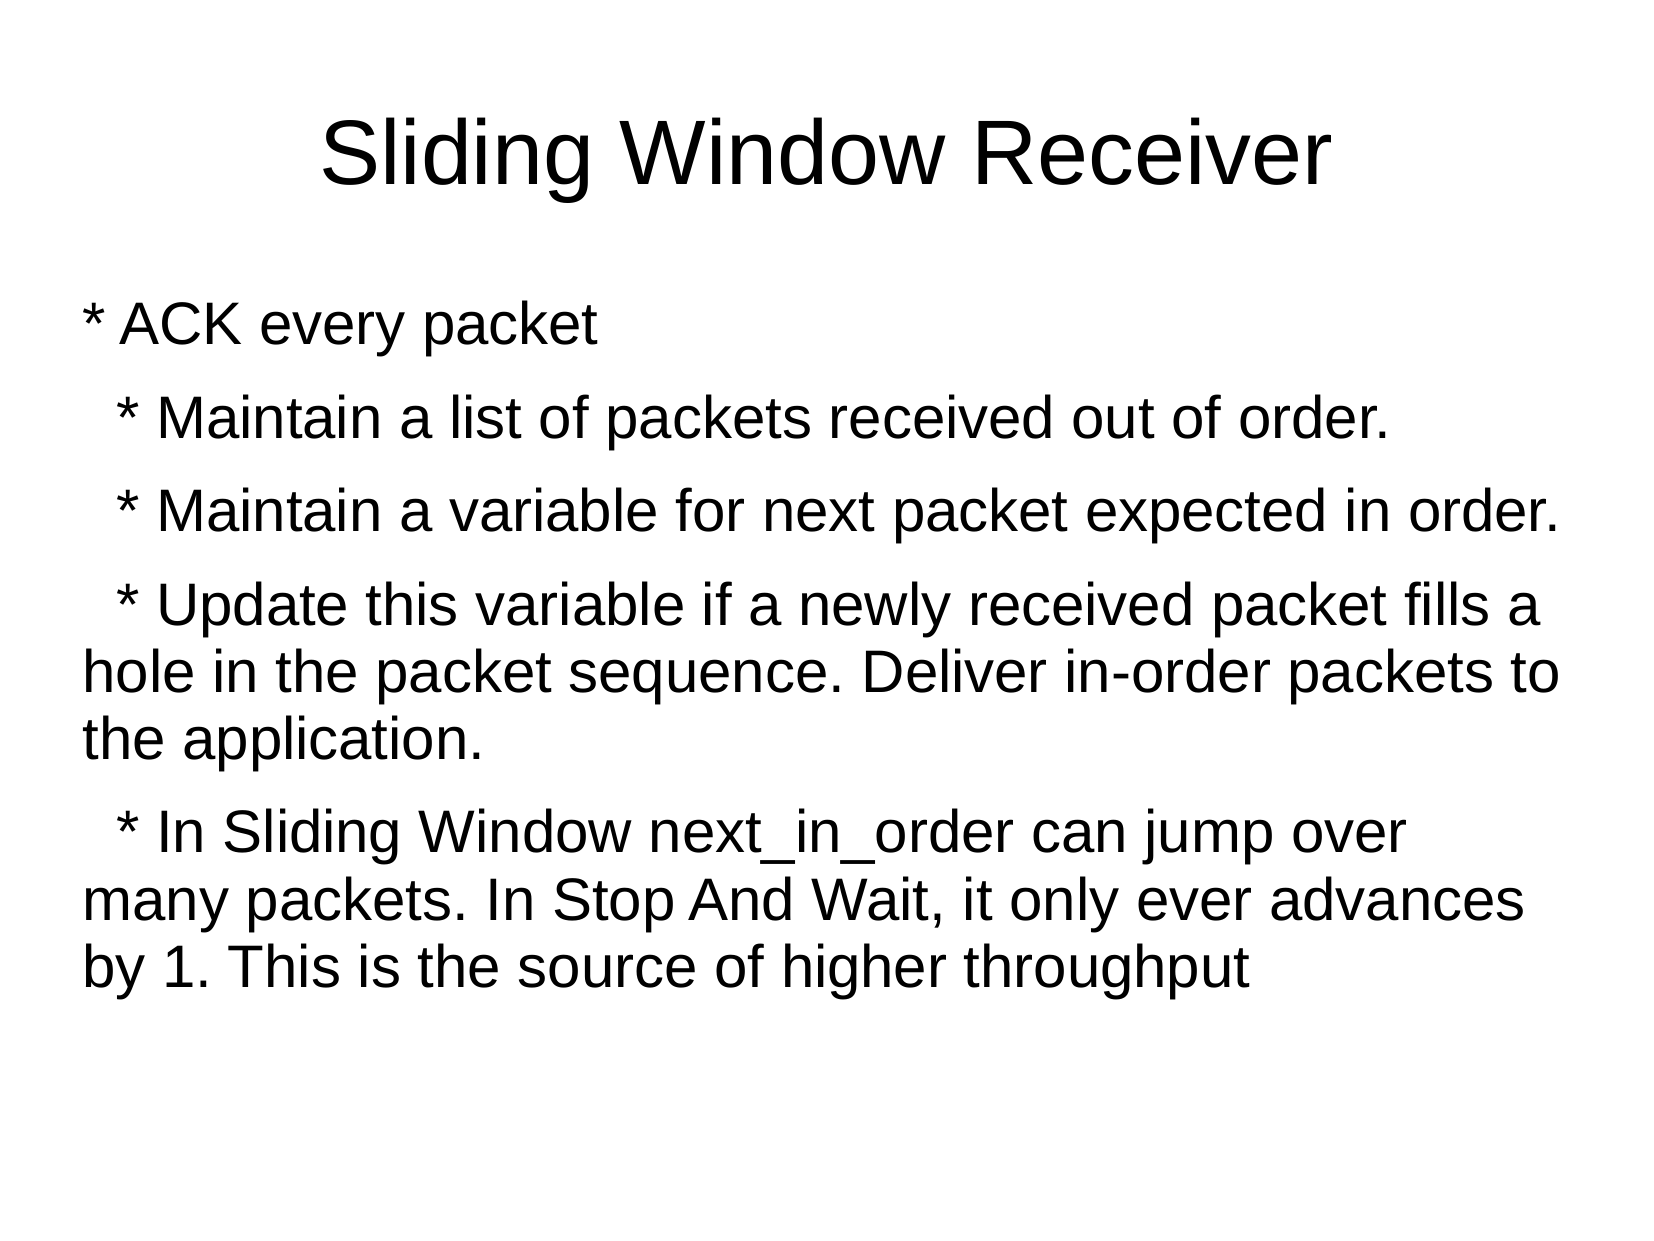

# Sliding Window Receiver
* ACK every packet
 * Maintain a list of packets received out of order.
 * Maintain a variable for next packet expected in order.
 * Update this variable if a newly received packet fills a hole in the packet sequence. Deliver in-order packets to the application.
 * In Sliding Window next_in_order can jump over many packets. In Stop And Wait, it only ever advances by 1. This is the source of higher throughput